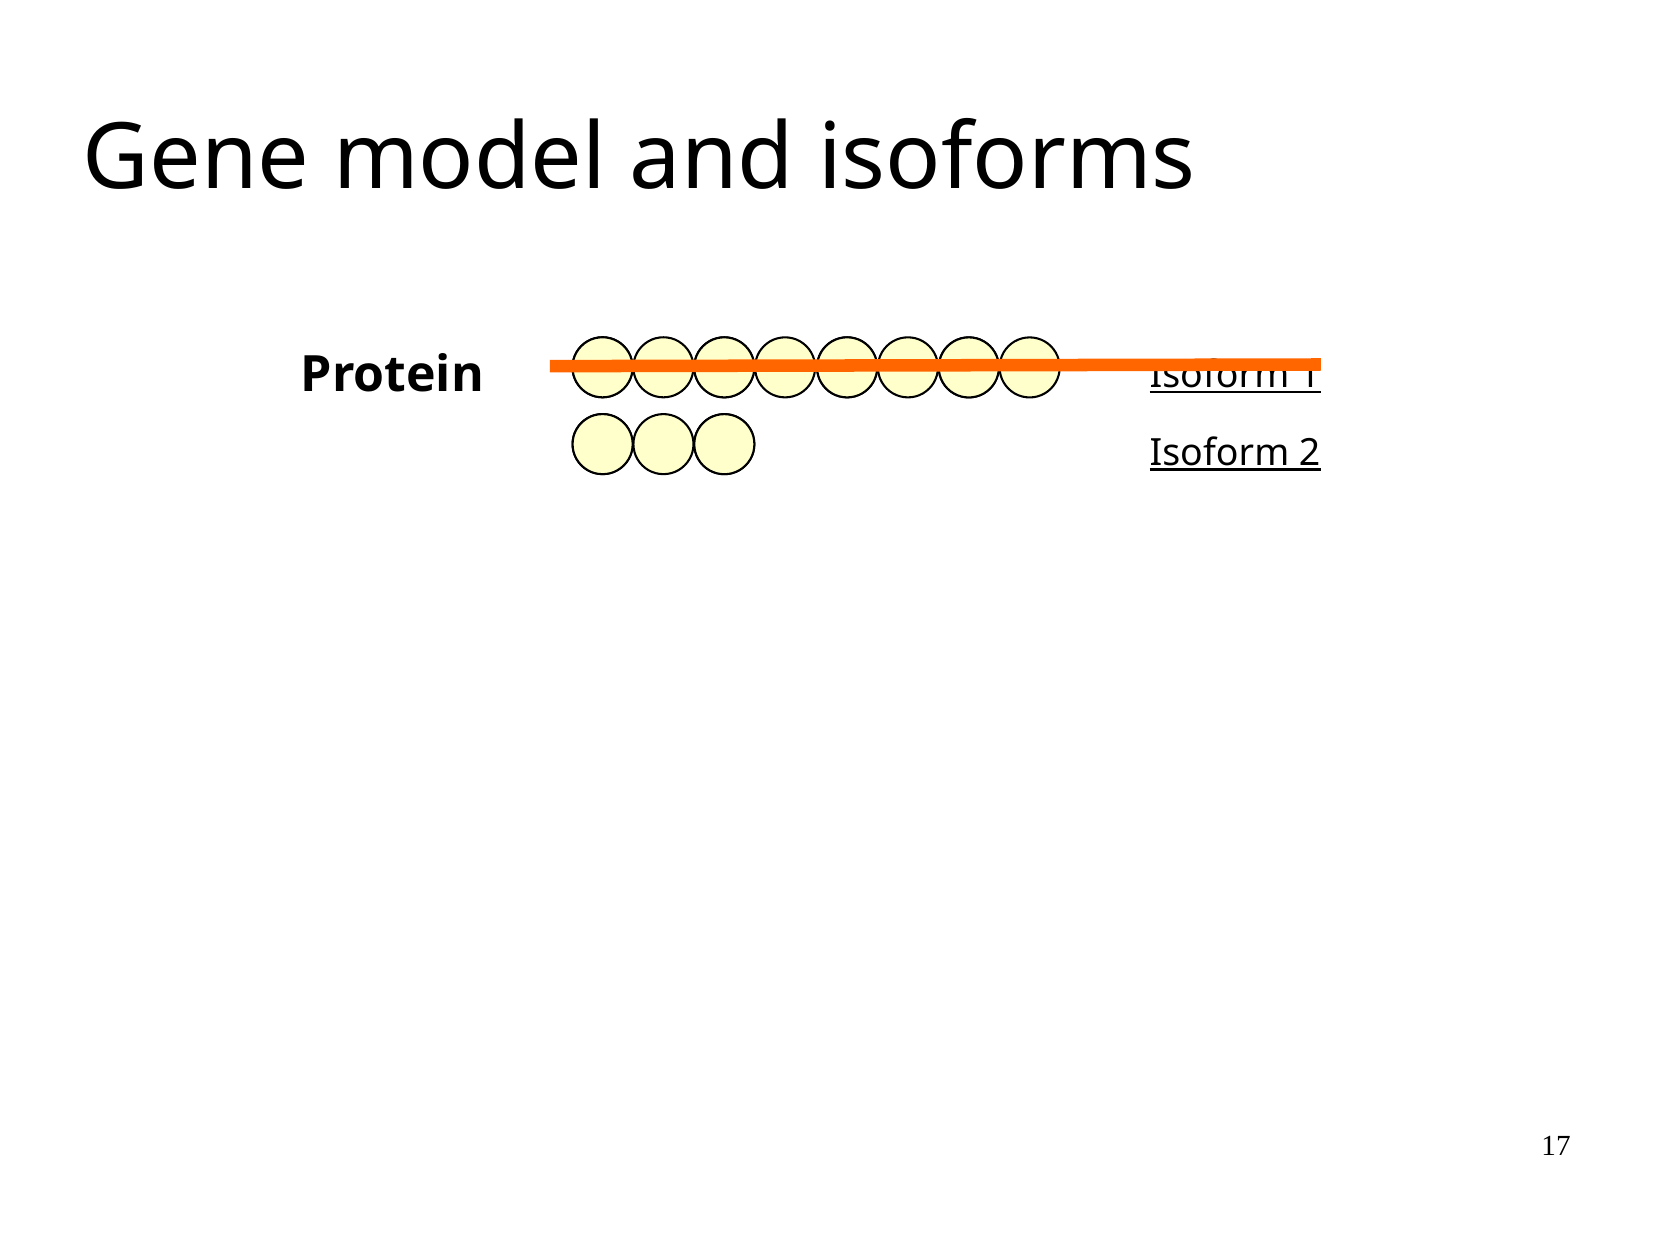

# Gene model and isoforms
Protein
Isoform 1
Isoform 2
17